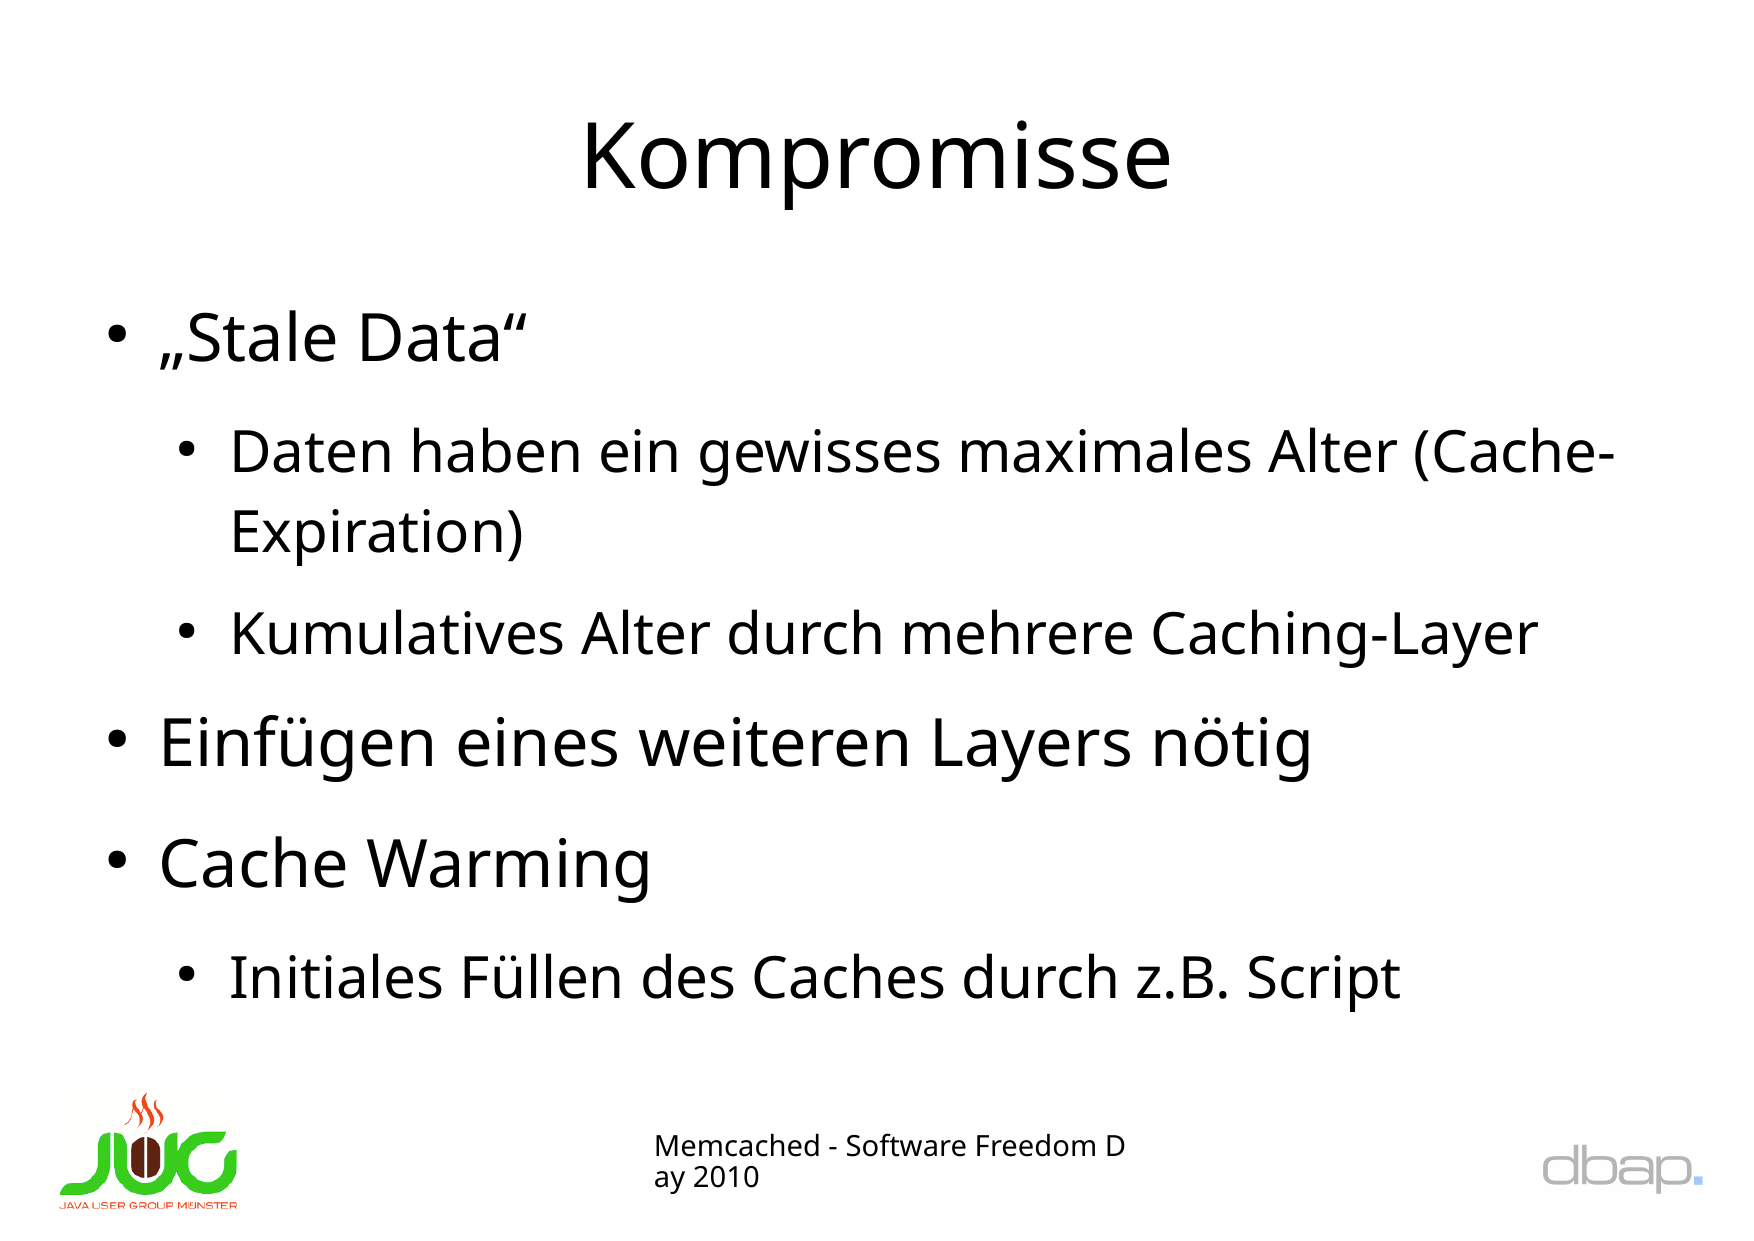

# Kompromisse
„Stale Data“
Daten haben ein gewisses maximales Alter (Cache-Expiration)
Kumulatives Alter durch mehrere Caching-Layer
Einfügen eines weiteren Layers nötig
Cache Warming
Initiales Füllen des Caches durch z.B. Script
Memcached - Software Freedom Day 2010